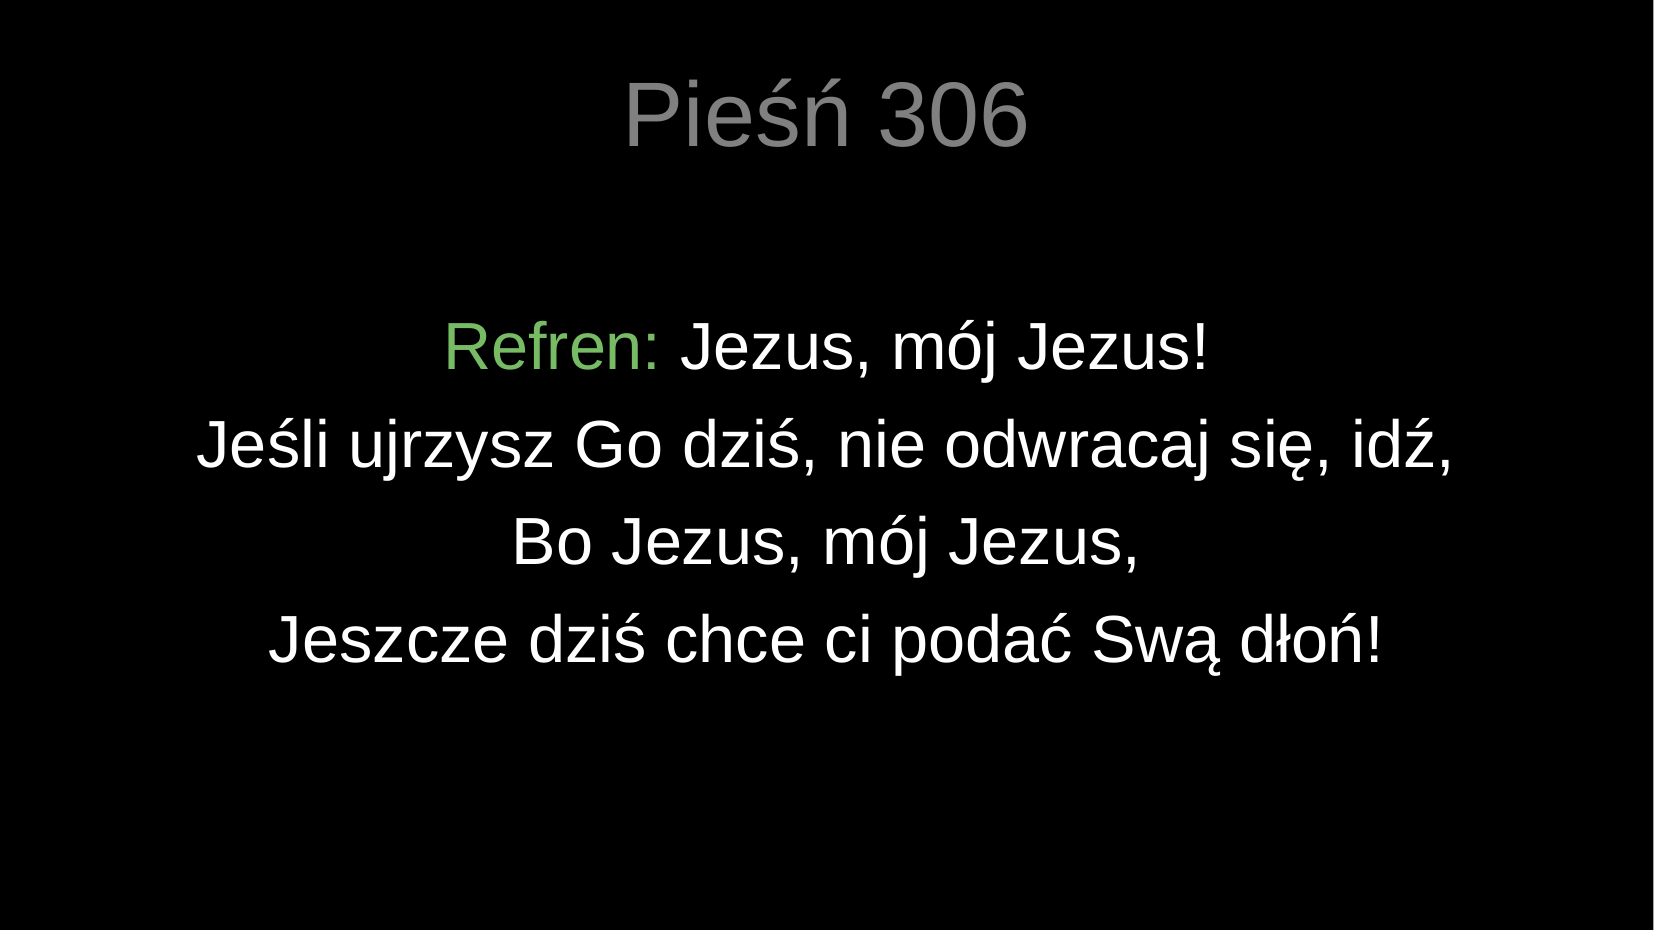

# Pieśń 306
Refren: Jezus, mój Jezus!
Jeśli ujrzysz Go dziś, nie odwracaj się, idź,
Bo Jezus, mój Jezus,
Jeszcze dziś chce ci podać Swą dłoń!